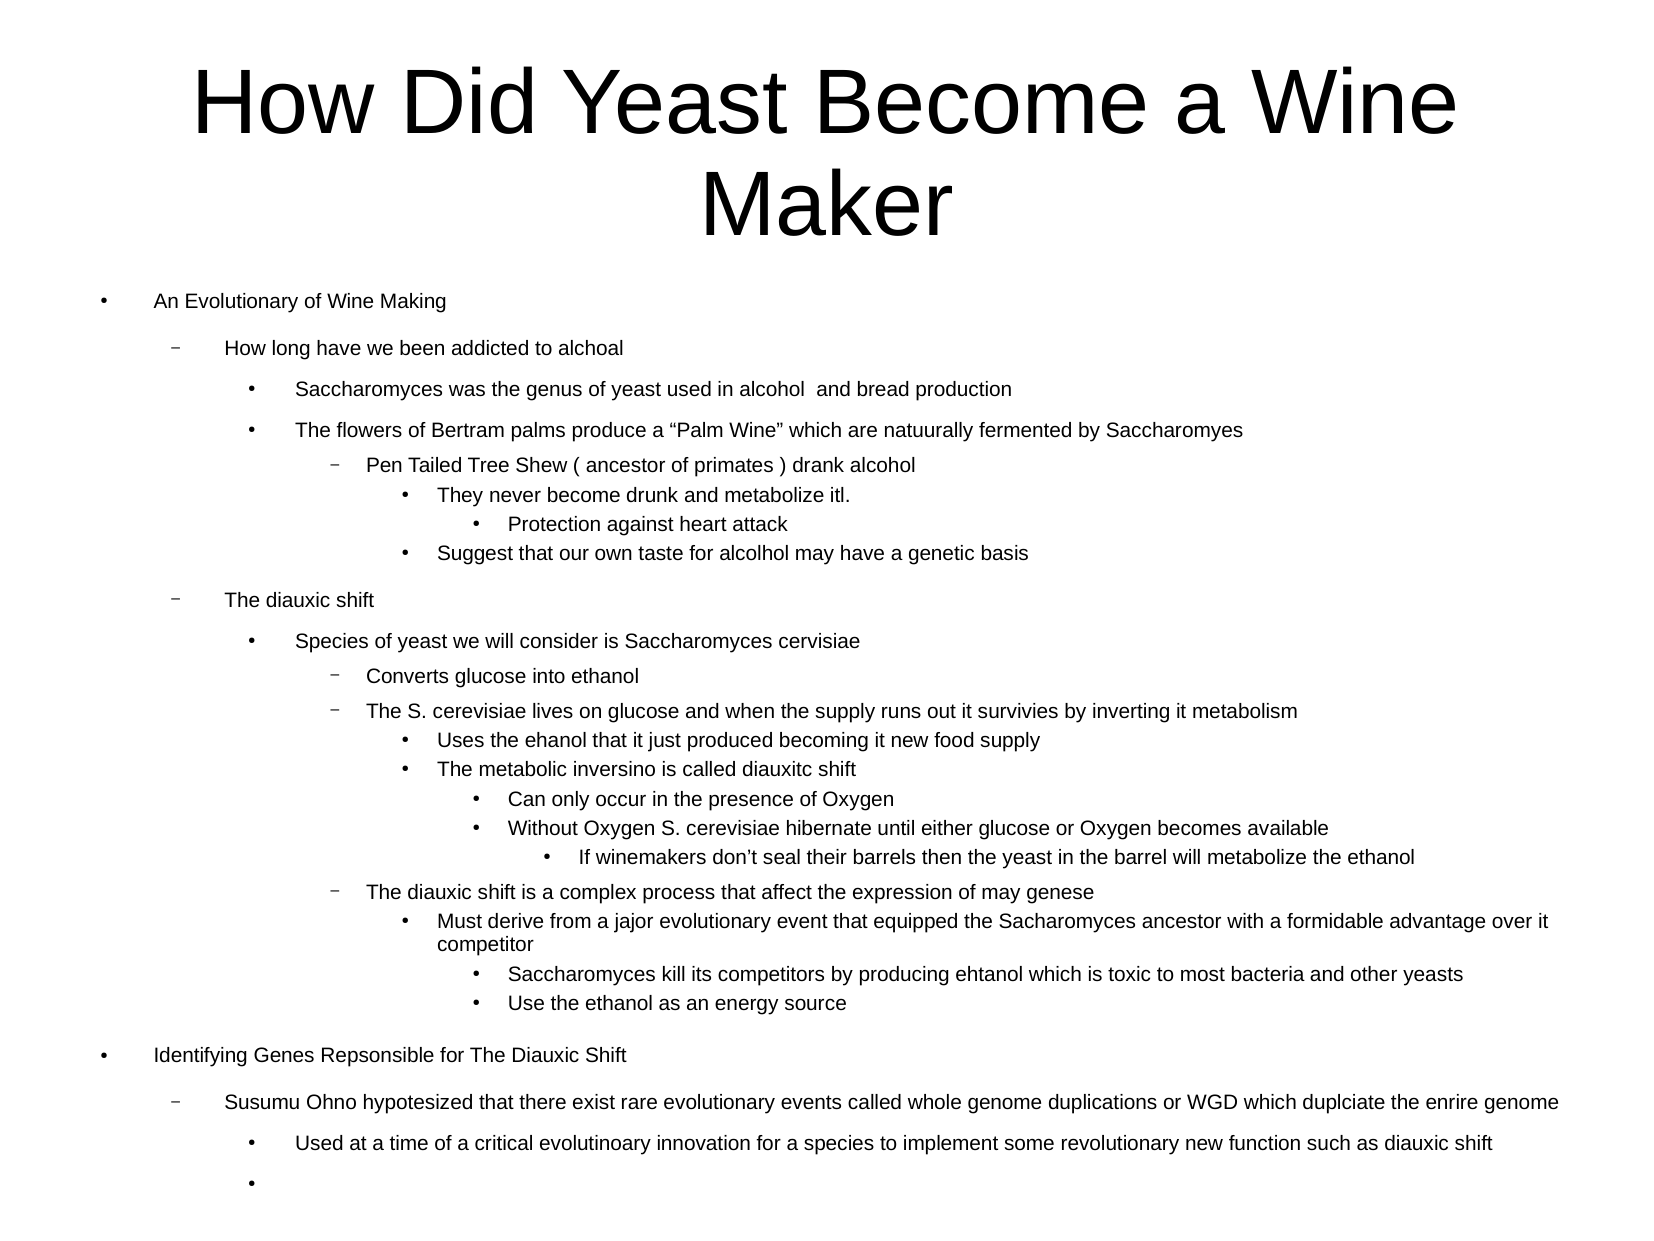

# How Did Yeast Become a Wine Maker
An Evolutionary of Wine Making
How long have we been addicted to alchoal
Saccharomyces was the genus of yeast used in alcohol and bread production
The flowers of Bertram palms produce a “Palm Wine” which are natuurally fermented by Saccharomyes
Pen Tailed Tree Shew ( ancestor of primates ) drank alcohol
They never become drunk and metabolize itl.
Protection against heart attack
Suggest that our own taste for alcolhol may have a genetic basis
The diauxic shift
Species of yeast we will consider is Saccharomyces cervisiae
Converts glucose into ethanol
The S. cerevisiae lives on glucose and when the supply runs out it survivies by inverting it metabolism
Uses the ehanol that it just produced becoming it new food supply
The metabolic inversino is called diauxitc shift
Can only occur in the presence of Oxygen
Without Oxygen S. cerevisiae hibernate until either glucose or Oxygen becomes available
If winemakers don’t seal their barrels then the yeast in the barrel will metabolize the ethanol
The diauxic shift is a complex process that affect the expression of may genese
Must derive from a jajor evolutionary event that equipped the Sacharomyces ancestor with a formidable advantage over it competitor
Saccharomyces kill its competitors by producing ehtanol which is toxic to most bacteria and other yeasts
Use the ethanol as an energy source
Identifying Genes Repsonsible for The Diauxic Shift
Susumu Ohno hypotesized that there exist rare evolutionary events called whole genome duplications or WGD which duplciate the enrire genome
Used at a time of a critical evolutinoary innovation for a species to implement some revolutionary new function such as diauxic shift